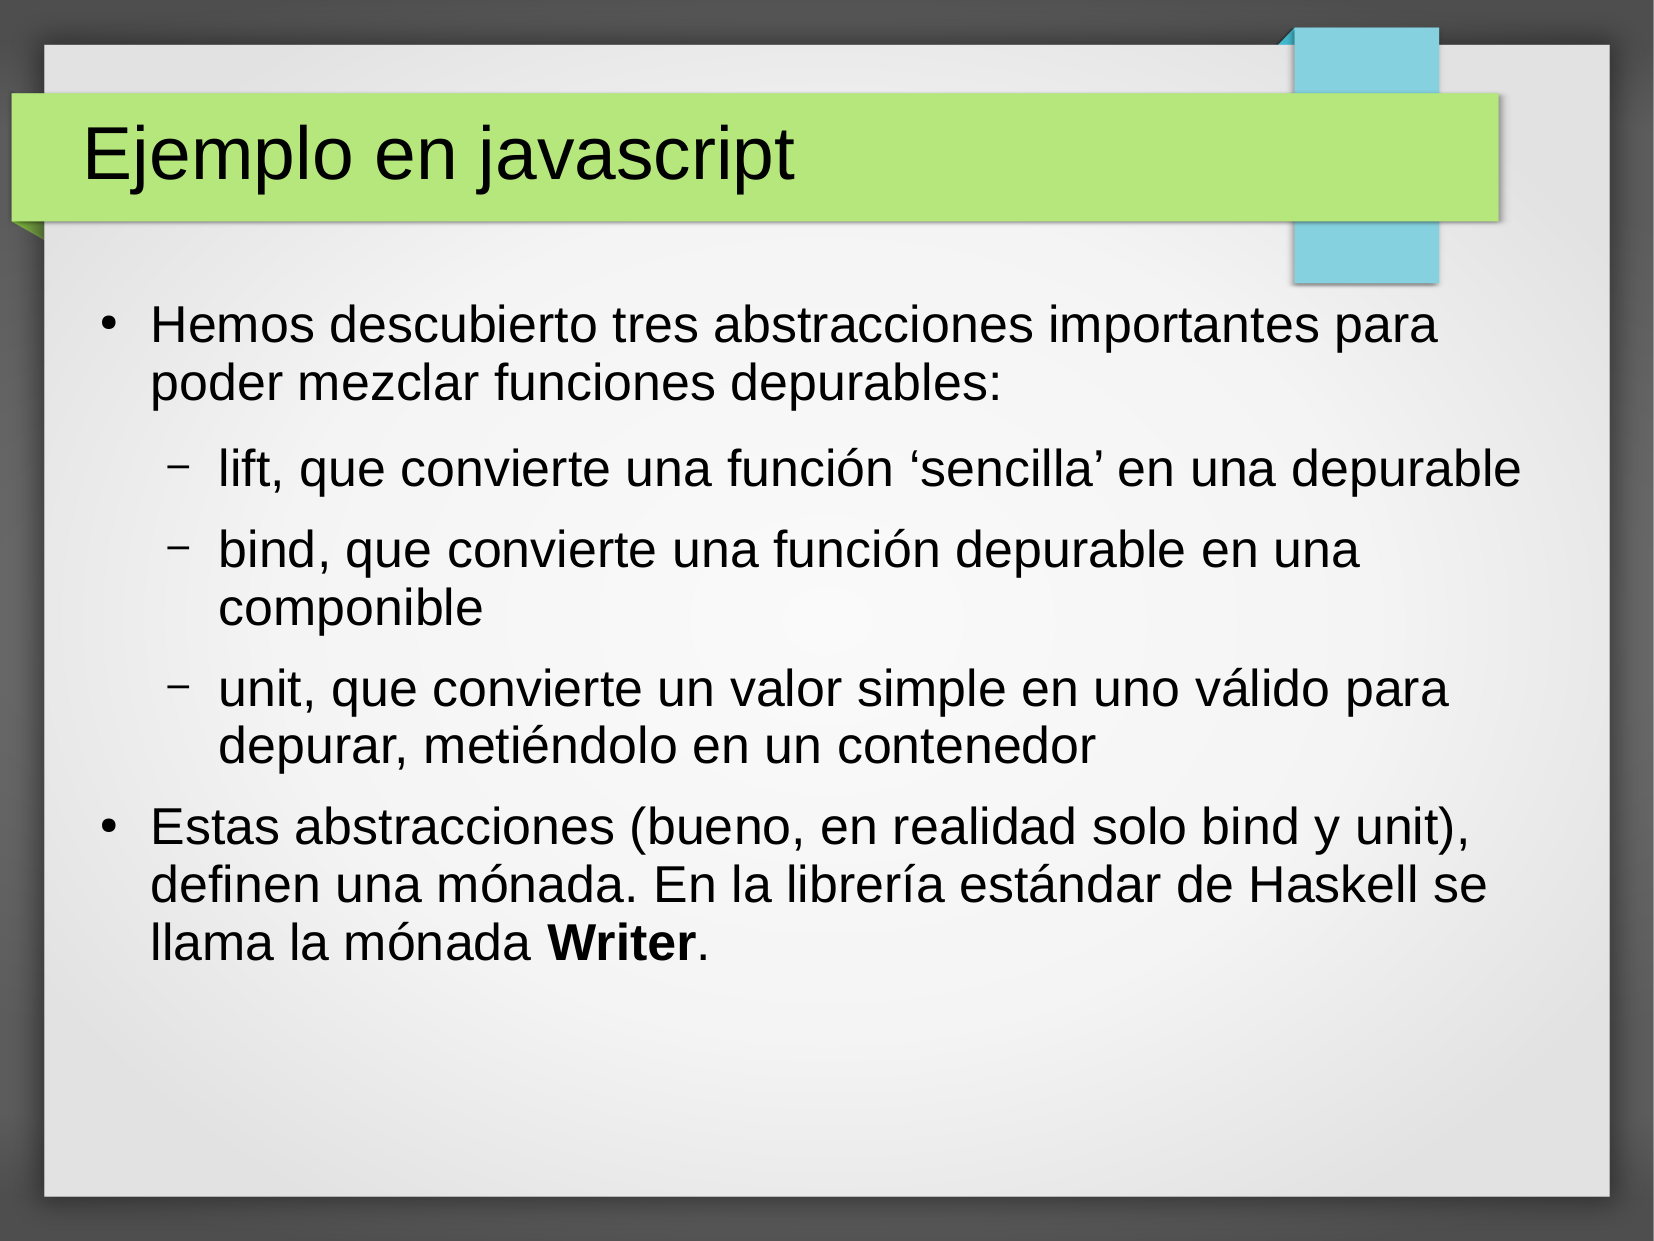

# Ejemplo en javascript
Hemos descubierto tres abstracciones importantes para poder mezclar funciones depurables:
lift, que convierte una función ‘sencilla’ en una depurable
bind, que convierte una función depurable en una componible
unit, que convierte un valor simple en uno válido para depurar, metiéndolo en un contenedor
Estas abstracciones (bueno, en realidad solo bind y unit), definen una mónada. En la librería estándar de Haskell se llama la mónada Writer.